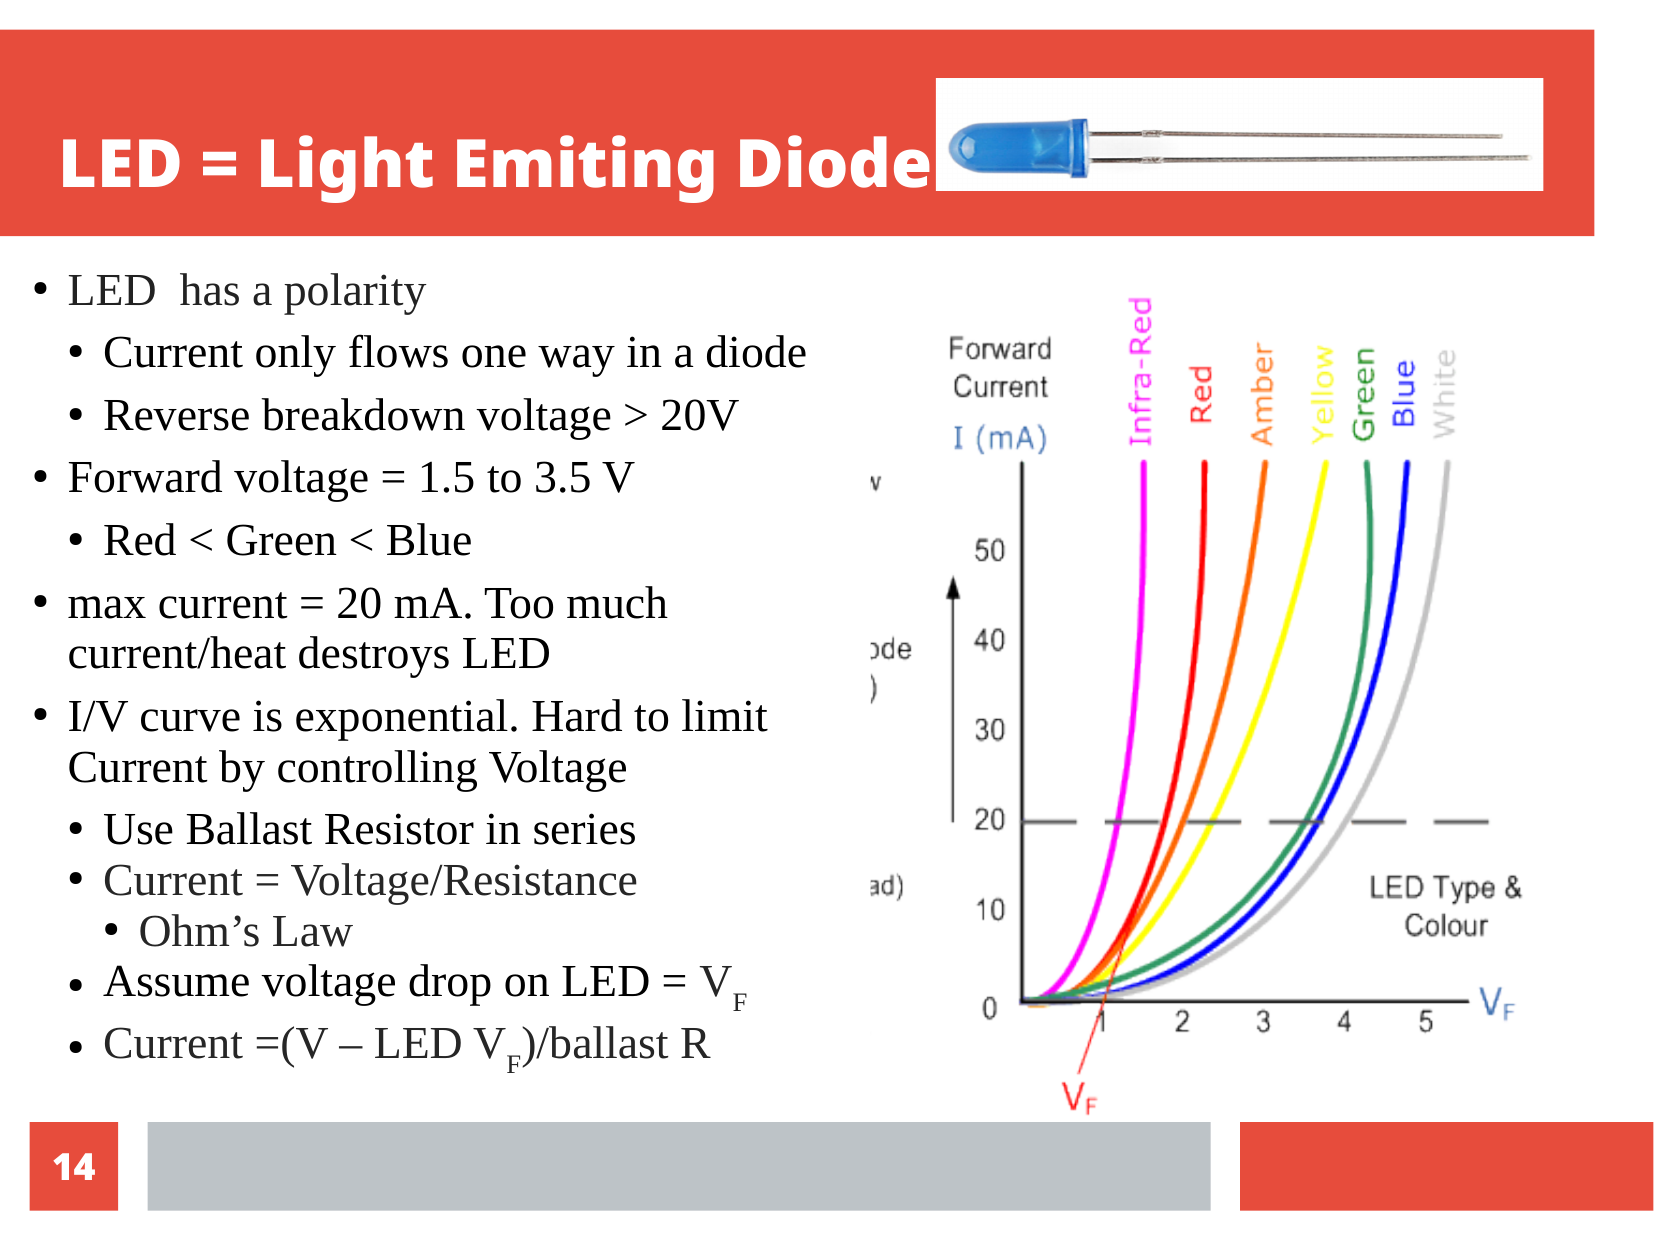

# LED = Light Emiting Diode
LED has a polarity
Current only flows one way in a diode
Reverse breakdown voltage > 20V
Forward voltage = 1.5 to 3.5 V
Red < Green < Blue
max current = 20 mA. Too much current/heat destroys LED
I/V curve is exponential. Hard to limit Current by controlling Voltage
Use Ballast Resistor in series
Current = Voltage/Resistance
Ohm’s Law
Assume voltage drop on LED = VF
Current =(V – LED VF)/ballast R
14